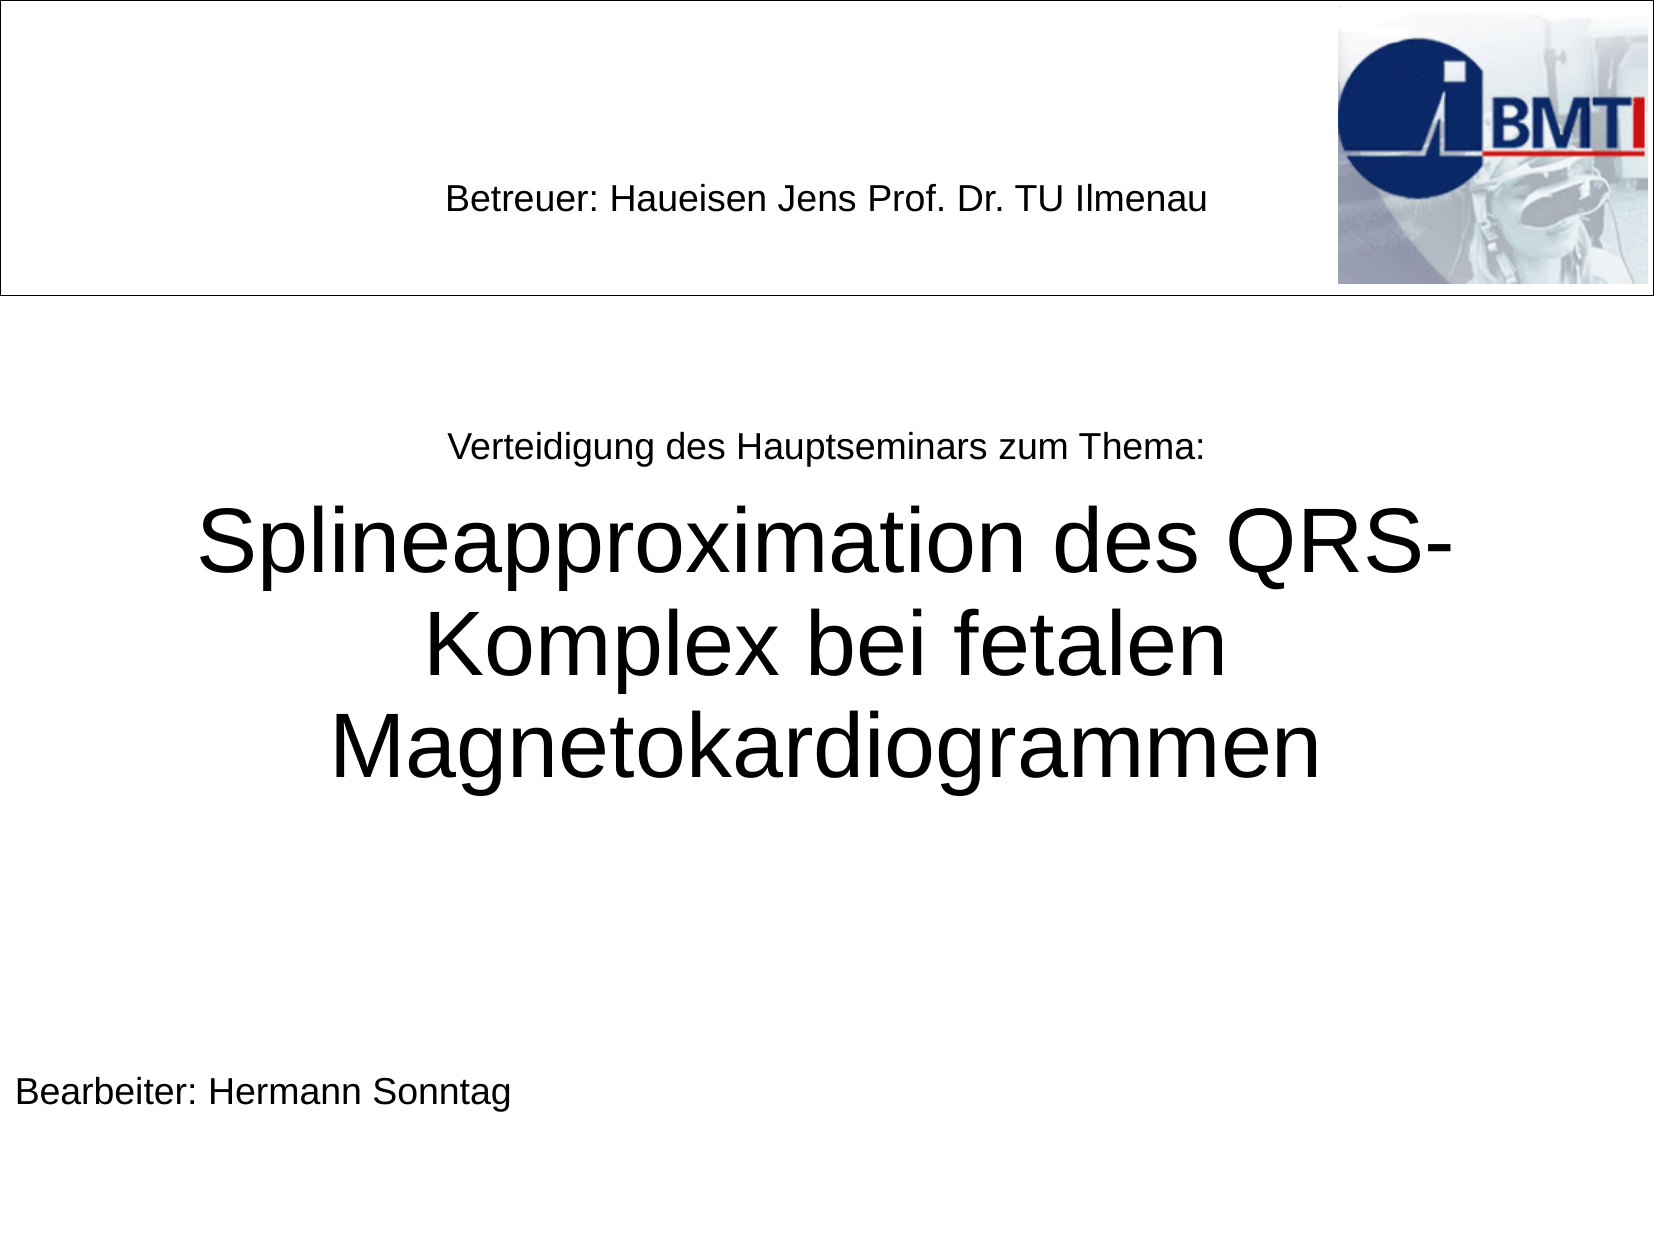

Betreuer: Haueisen Jens Prof. Dr. TU Ilmenau
Verteidigung des Hauptseminars zum Thema:
# Splineapproximation des QRS-Komplex bei fetalen Magnetokardiogrammen
Bearbeiter: Hermann Sonntag